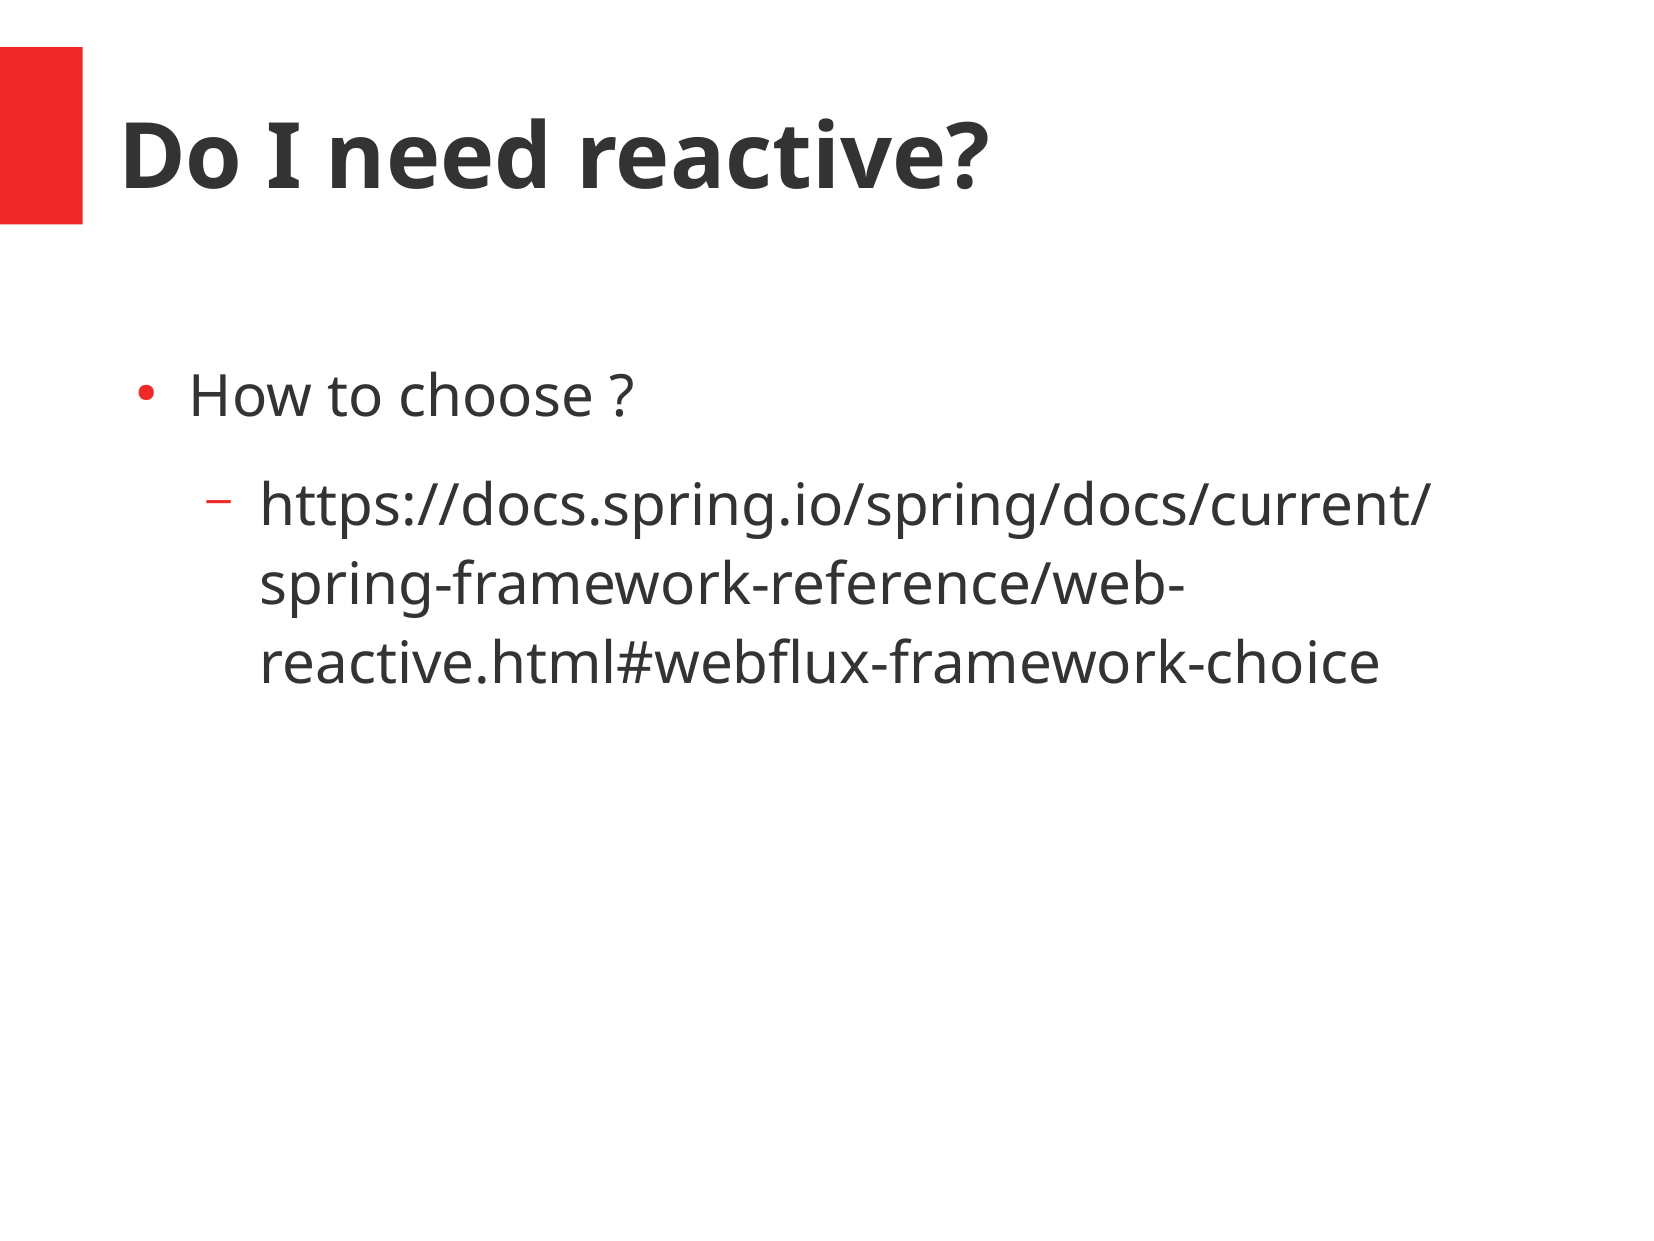

# Do I need reactive?
How to choose ?
https://docs.spring.io/spring/docs/current/spring-framework-reference/web-reactive.html#webflux-framework-choice